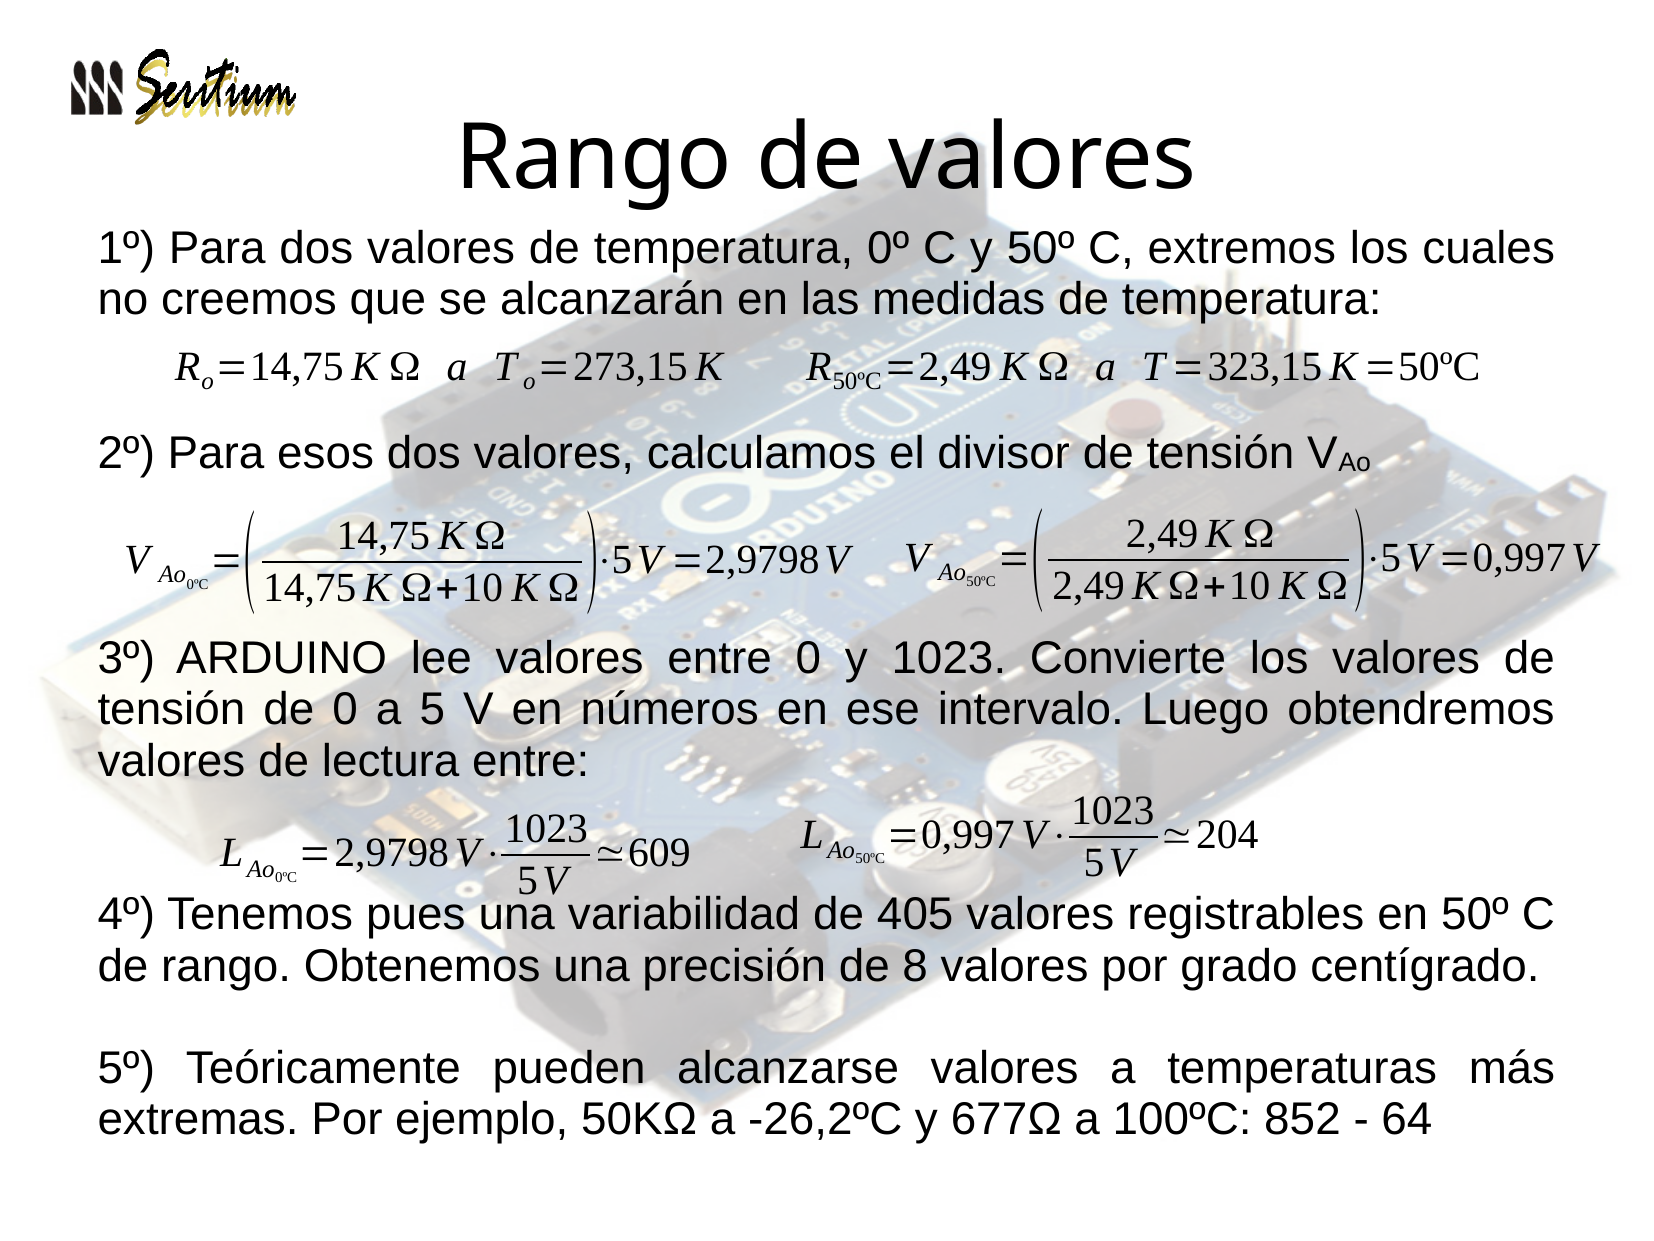

# Rango de valores
1º) Para dos valores de temperatura, 0º C y 50º C, extremos los cuales no creemos que se alcanzarán en las medidas de temperatura:
2º) Para esos dos valores, calculamos el divisor de tensión VAo
3º) ARDUINO lee valores entre 0 y 1023. Convierte los valores de tensión de 0 a 5 V en números en ese intervalo. Luego obtendremos valores de lectura entre:
4º) Tenemos pues una variabilidad de 405 valores registrables en 50º C de rango. Obtenemos una precisión de 8 valores por grado centígrado.
5º) Teóricamente pueden alcanzarse valores a temperaturas más extremas. Por ejemplo, 50KΩ a -26,2ºC y 677Ω a 100ºC: 852 - 64